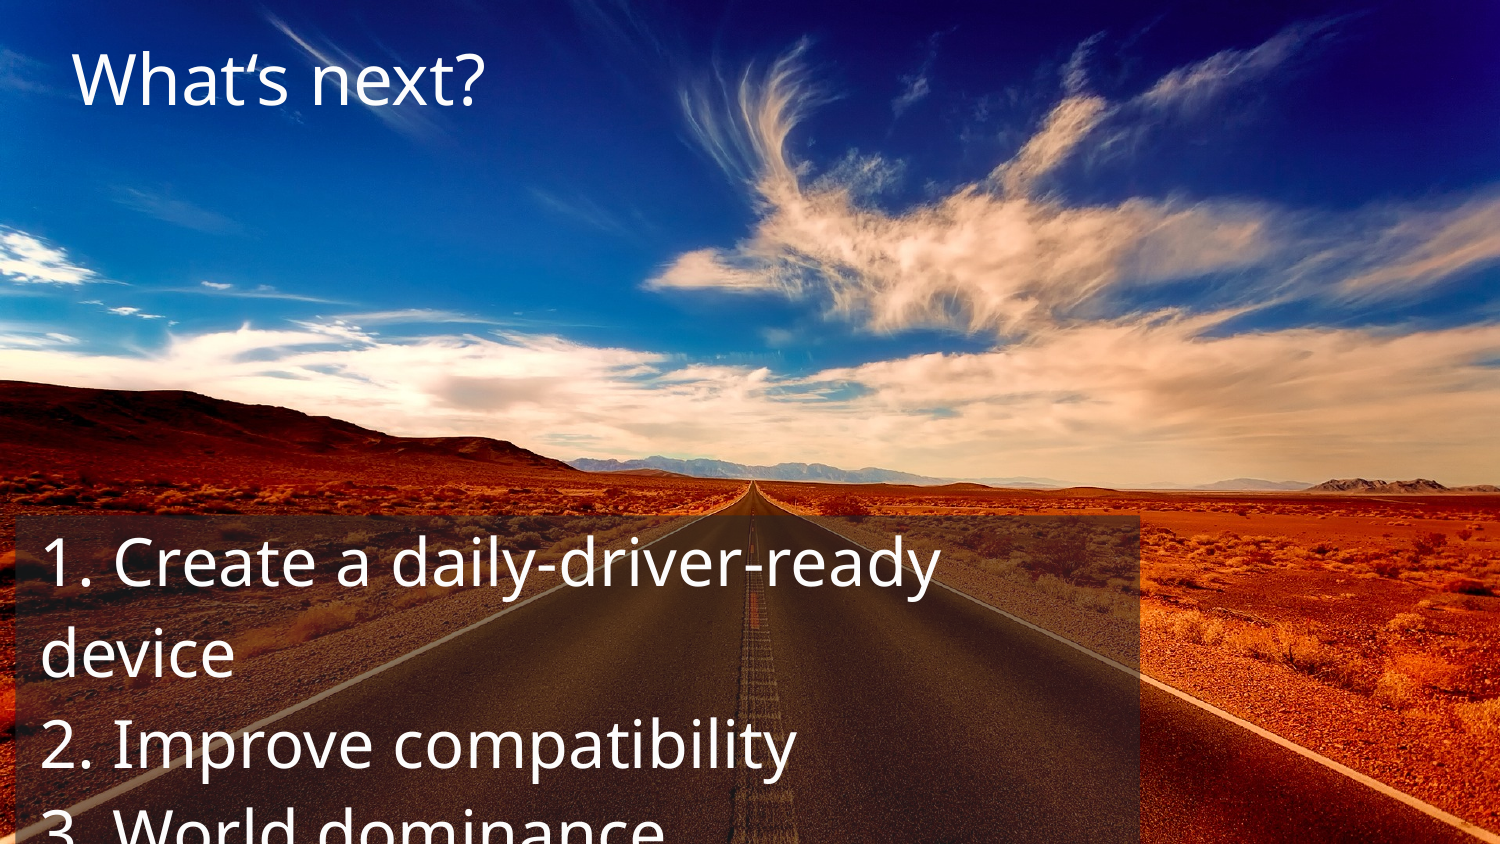

# What‘s next?
1. Create a daily-driver-ready device
2. Improve compatibility
3. World dominance